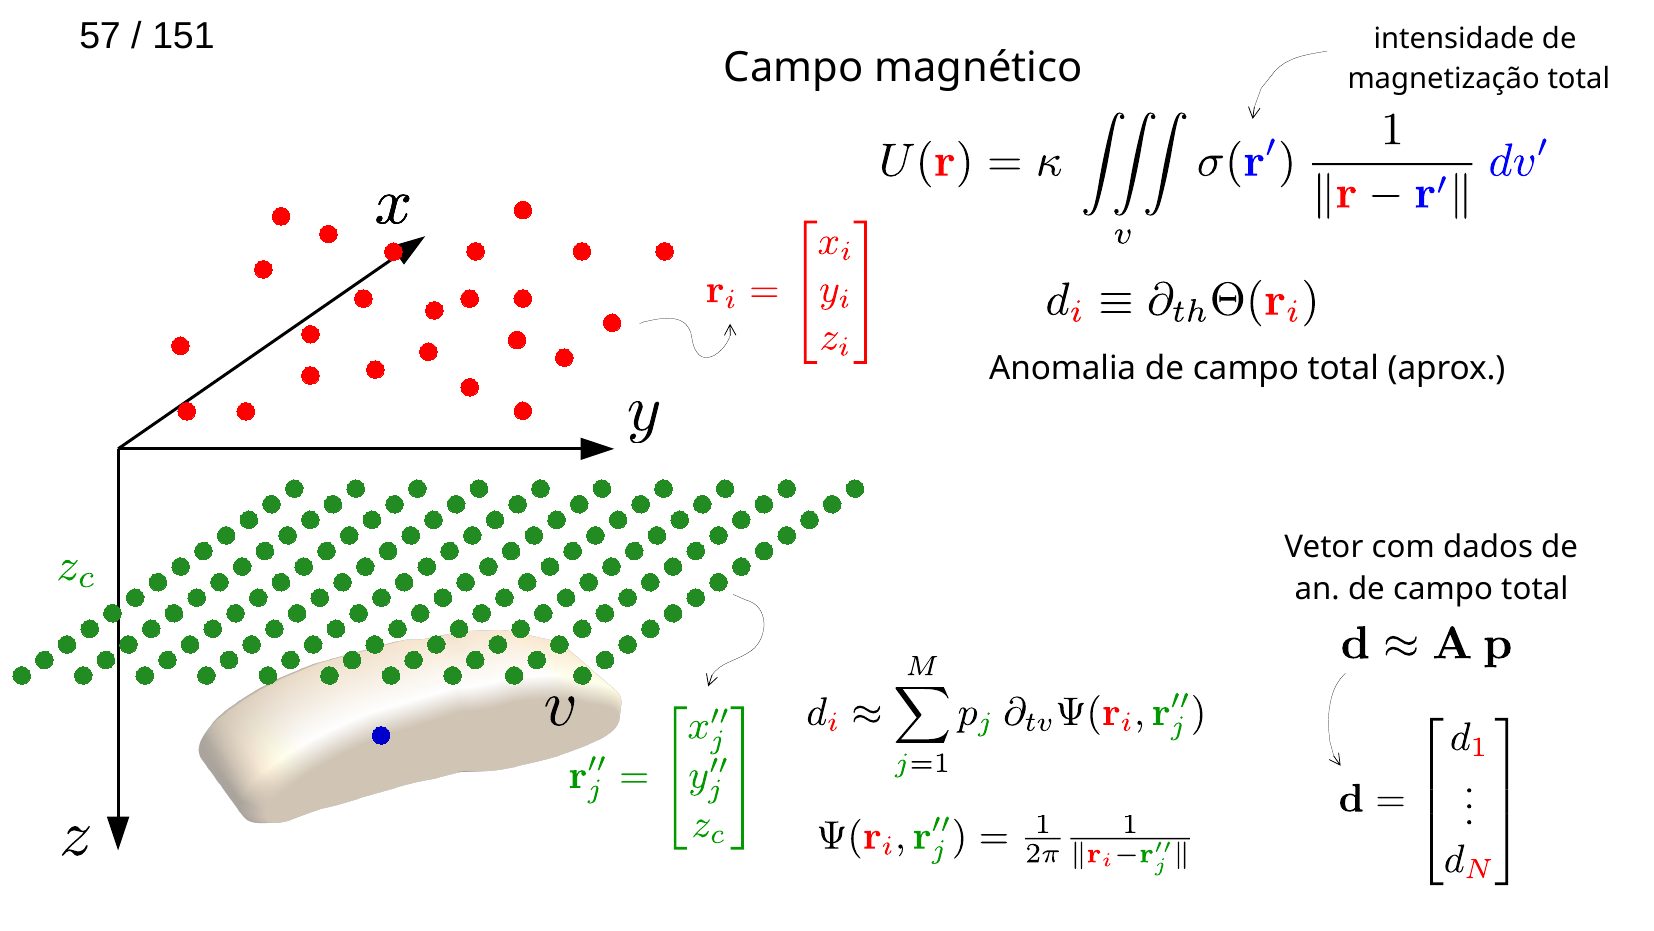

intensidade de
magnetização total
Campo magnético
Anomalia de campo total (aprox.)
Vetor com dados de an. de campo total